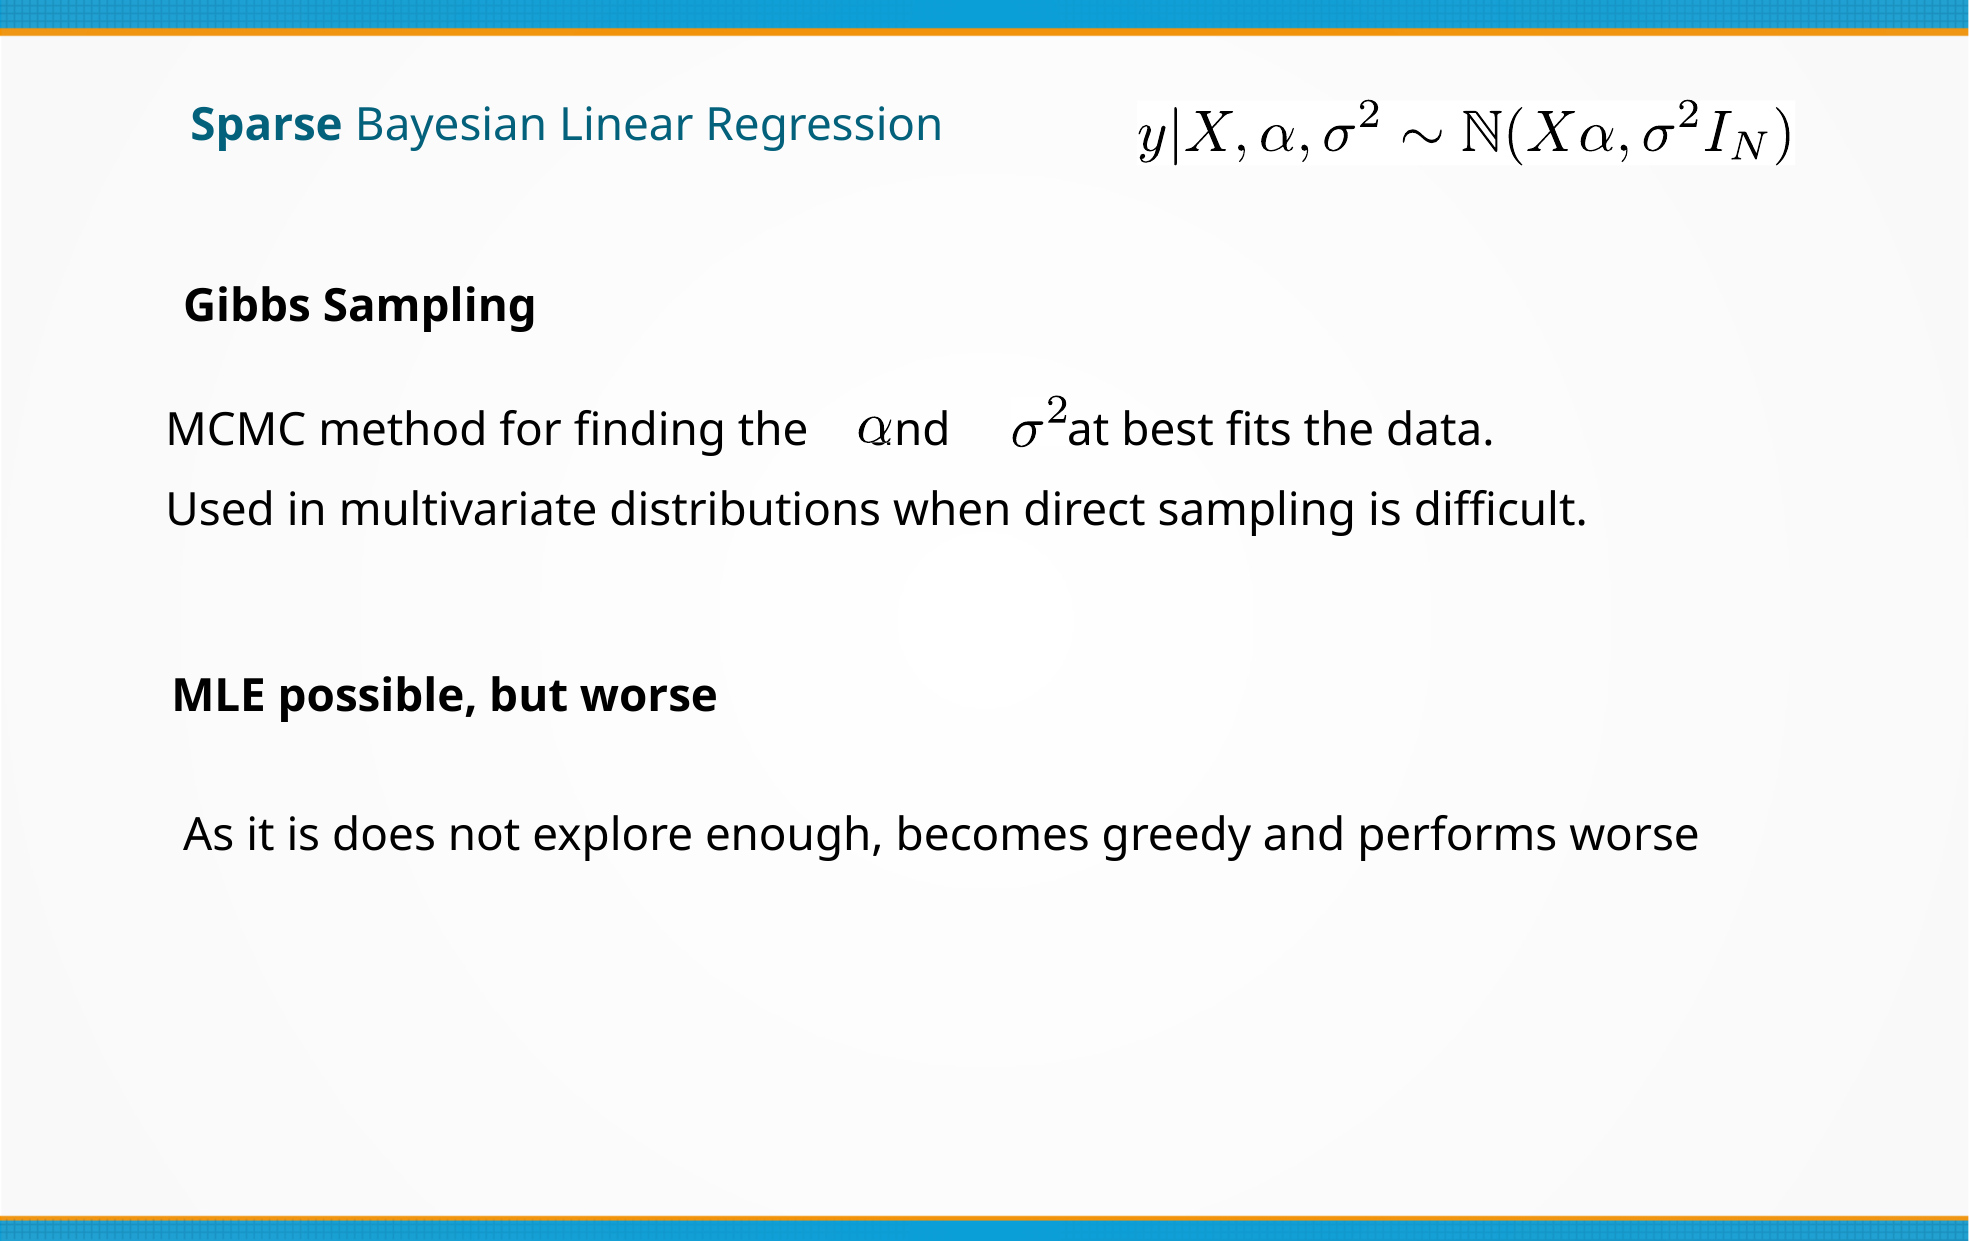

# Sparse Bayesian Linear Regression
Gibbs Sampling
MCMC method for finding the and that best fits the data.
Used in multivariate distributions when direct sampling is difficult.
MLE possible, but worse
As it is does not explore enough, becomes greedy and performs worse